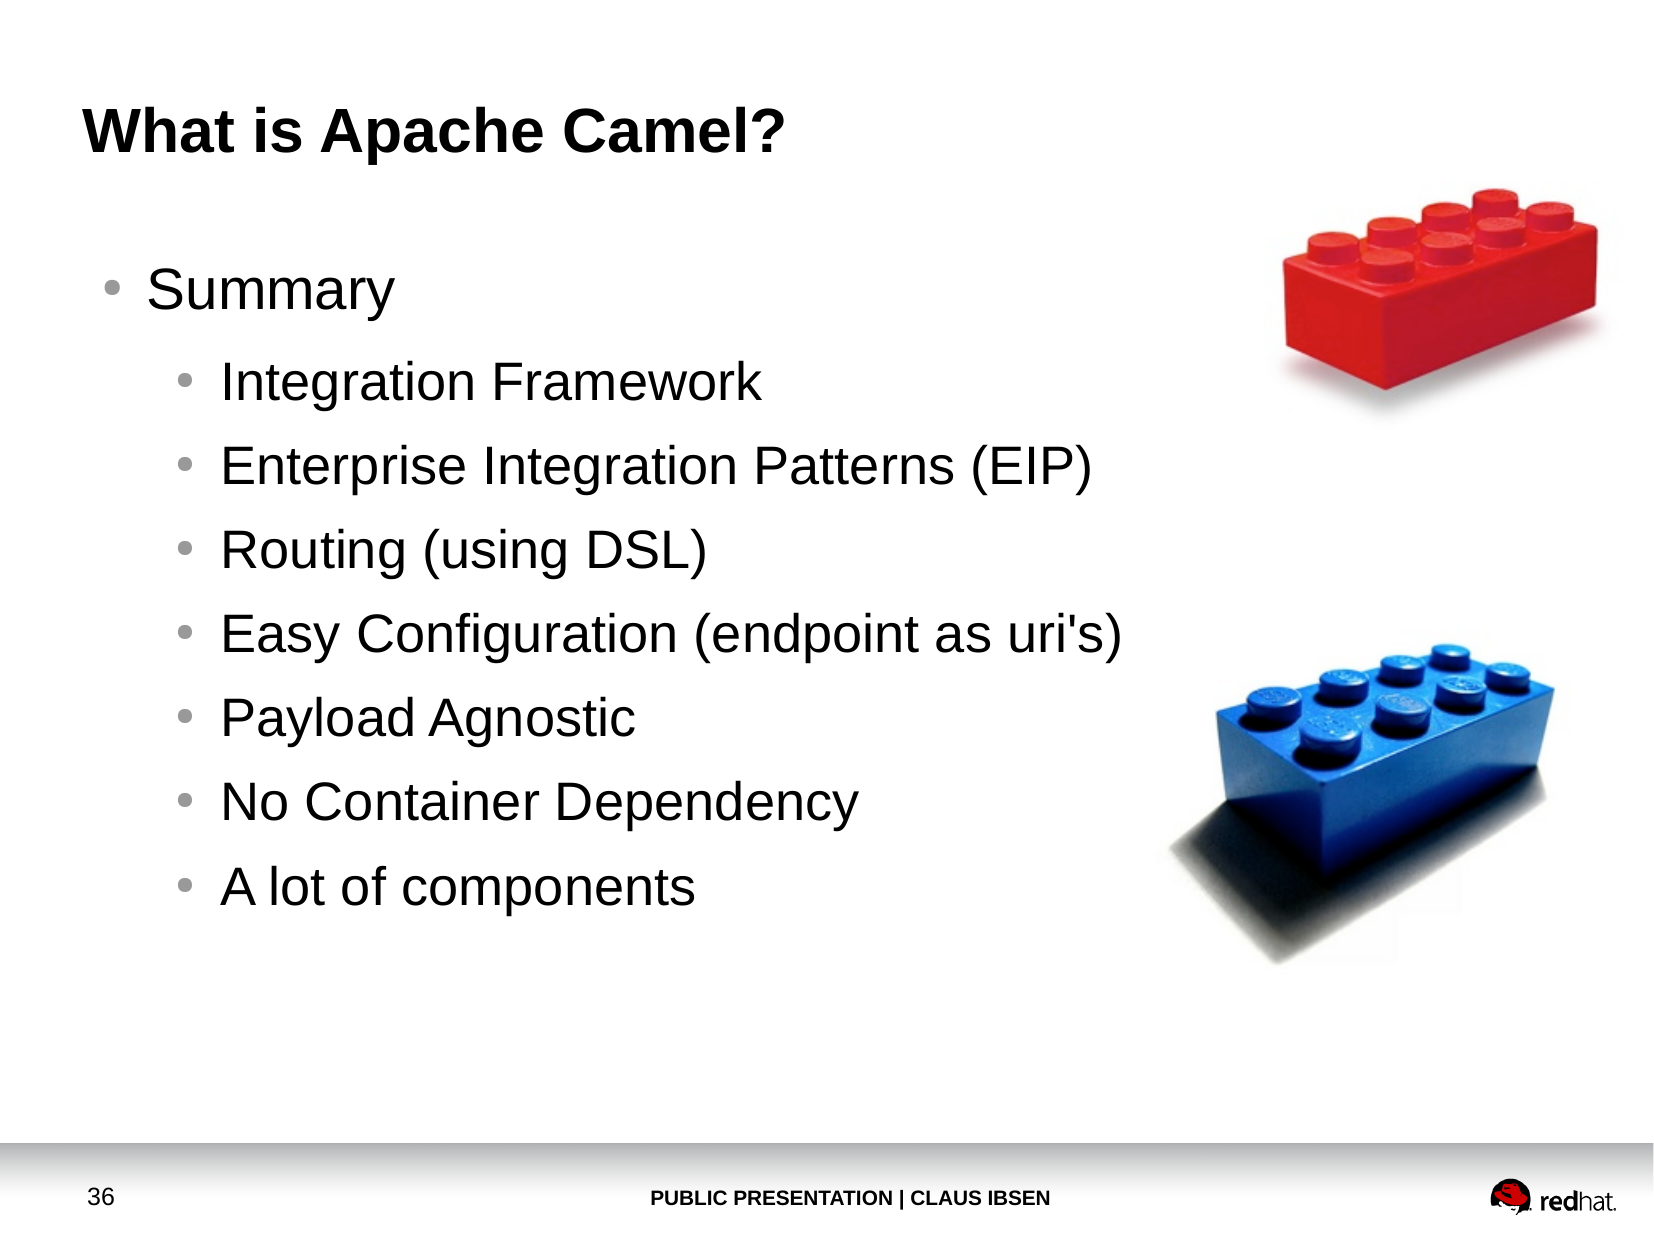

# What is Apache Camel?
Summary
Integration Framework
Enterprise Integration Patterns (EIP)
Routing (using DSL)
Easy Configuration (endpoint as uri's)
Payload Agnostic
No Container Dependency
A lot of components